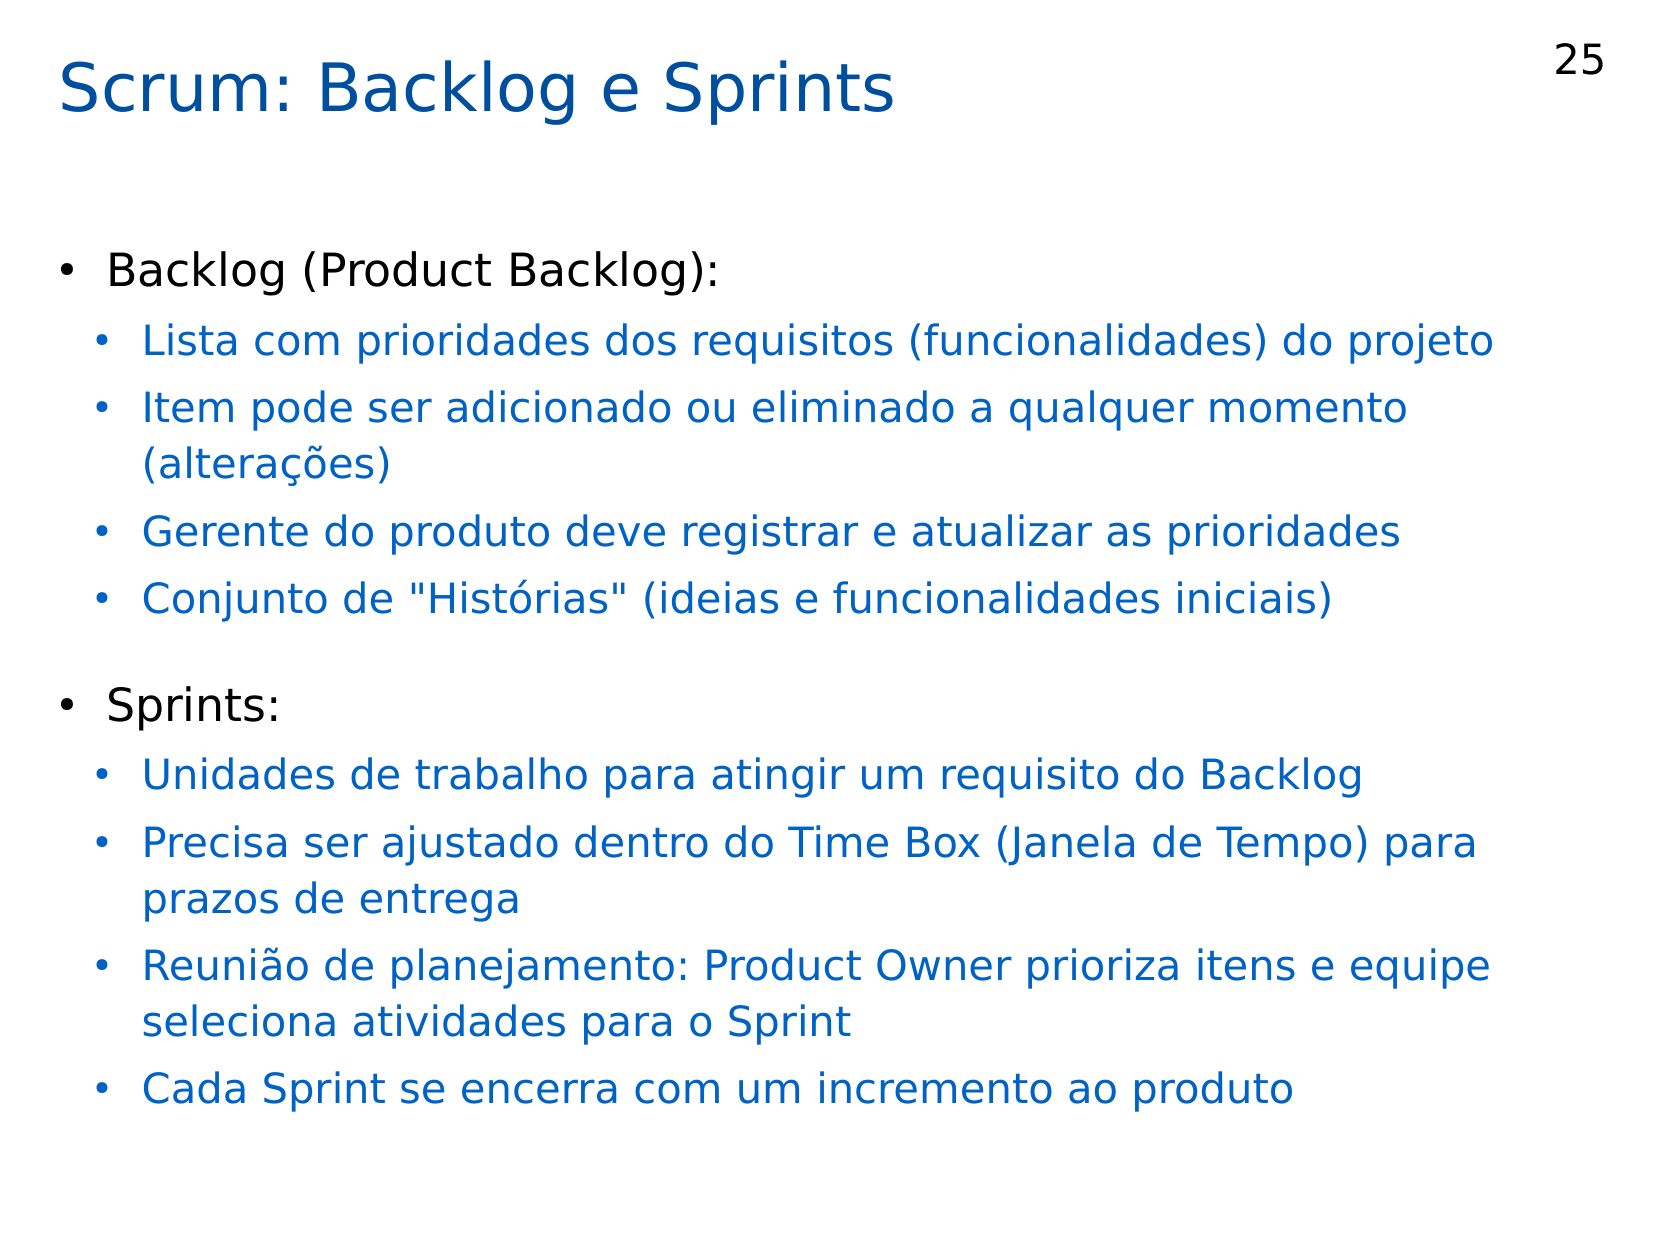

# Scrum: Backlog e Sprints
25
Backlog (Product Backlog):
Lista com prioridades dos requisitos (funcionalidades) do projeto
Item pode ser adicionado ou eliminado a qualquer momento (alterações)
Gerente do produto deve registrar e atualizar as prioridades
Conjunto de "Histórias" (ideias e funcionalidades iniciais)
Sprints:
Unidades de trabalho para atingir um requisito do Backlog
Precisa ser ajustado dentro do Time Box (Janela de Tempo) para prazos de entrega
Reunião de planejamento: Product Owner prioriza itens e equipe seleciona atividades para o Sprint
Cada Sprint se encerra com um incremento ao produto